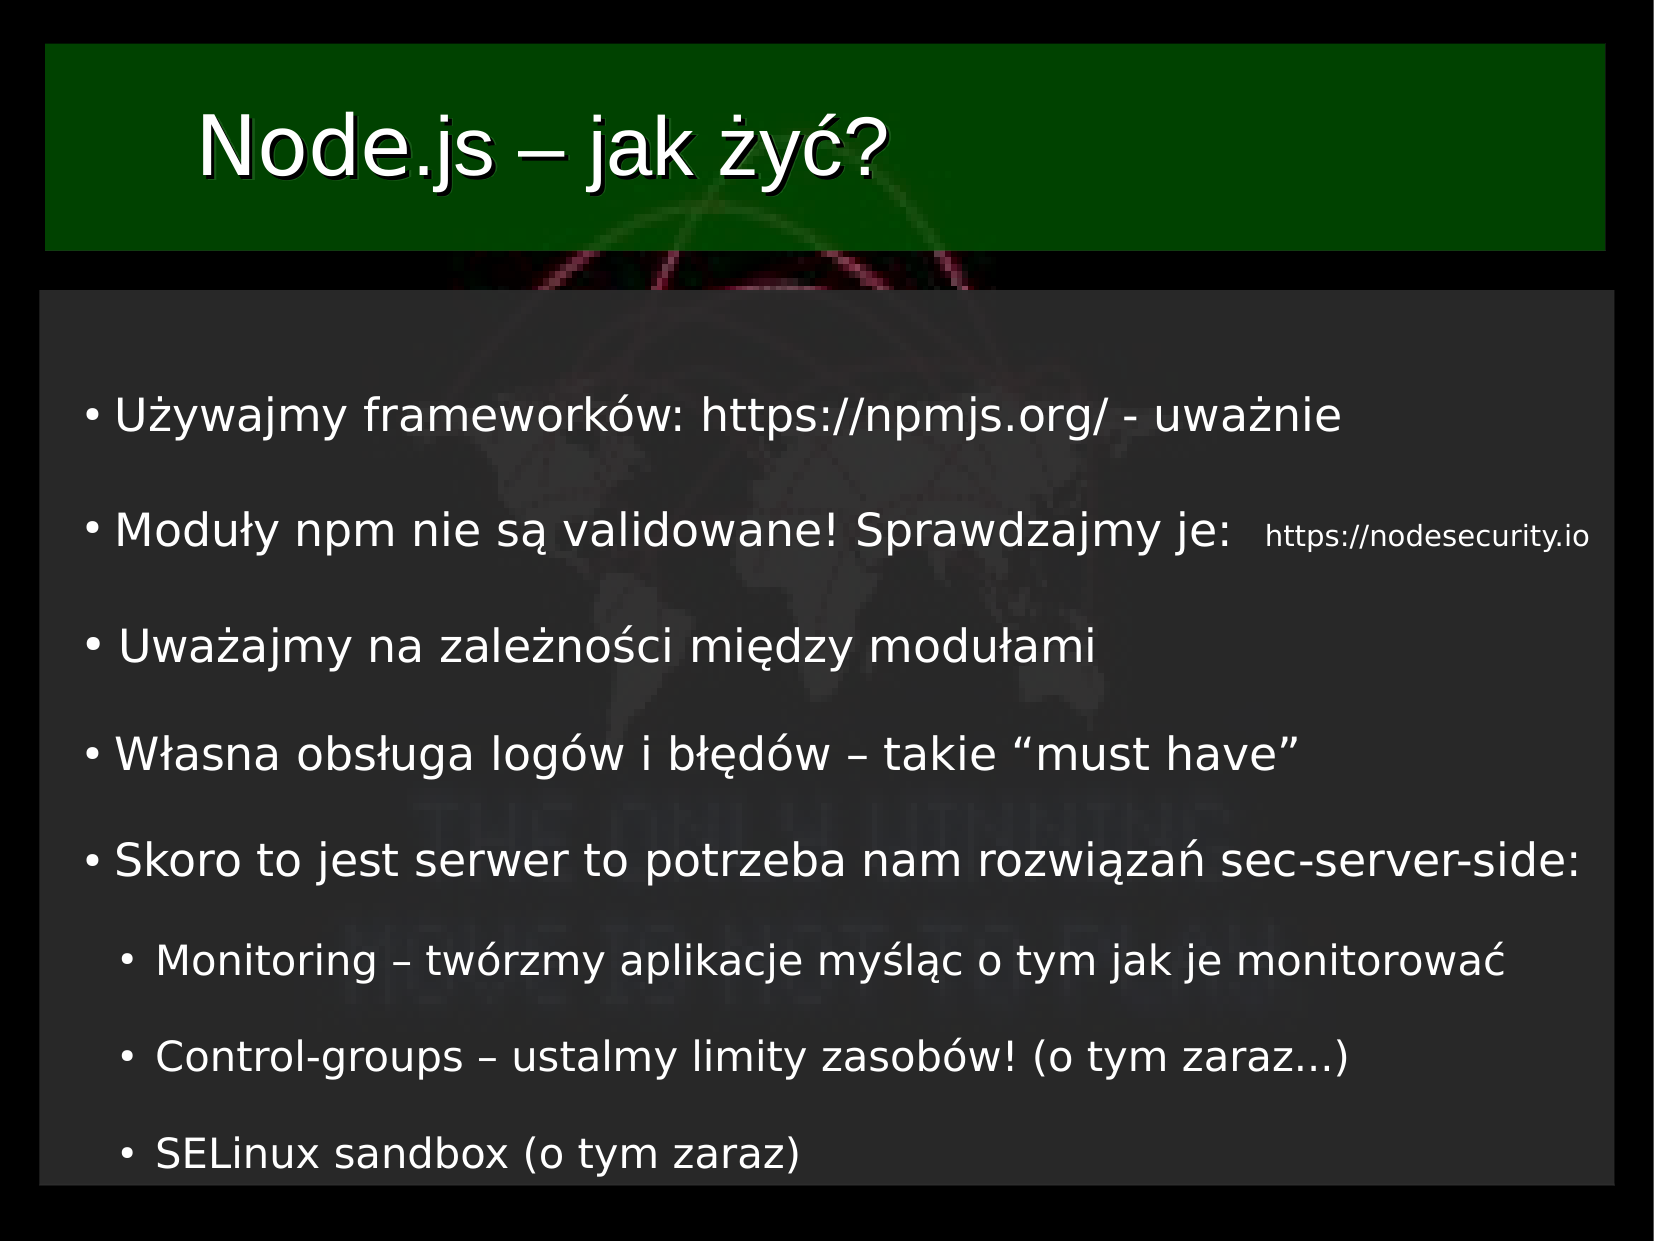

# Node.js – jak żyć?
 Używajmy frameworków: https://npmjs.org/ - uważnie
 Moduły npm nie są validowane! Sprawdzajmy je: https://nodesecurity.io
 Uważajmy na zależności między modułami
 Własna obsługa logów i błędów – takie “must have”
 Skoro to jest serwer to potrzeba nam rozwiązań sec-server-side:
Monitoring – twórzmy aplikacje myśląc o tym jak je monitorować
Control-groups – ustalmy limity zasobów! (o tym zaraz...)
SELinux sandbox (o tym zaraz)